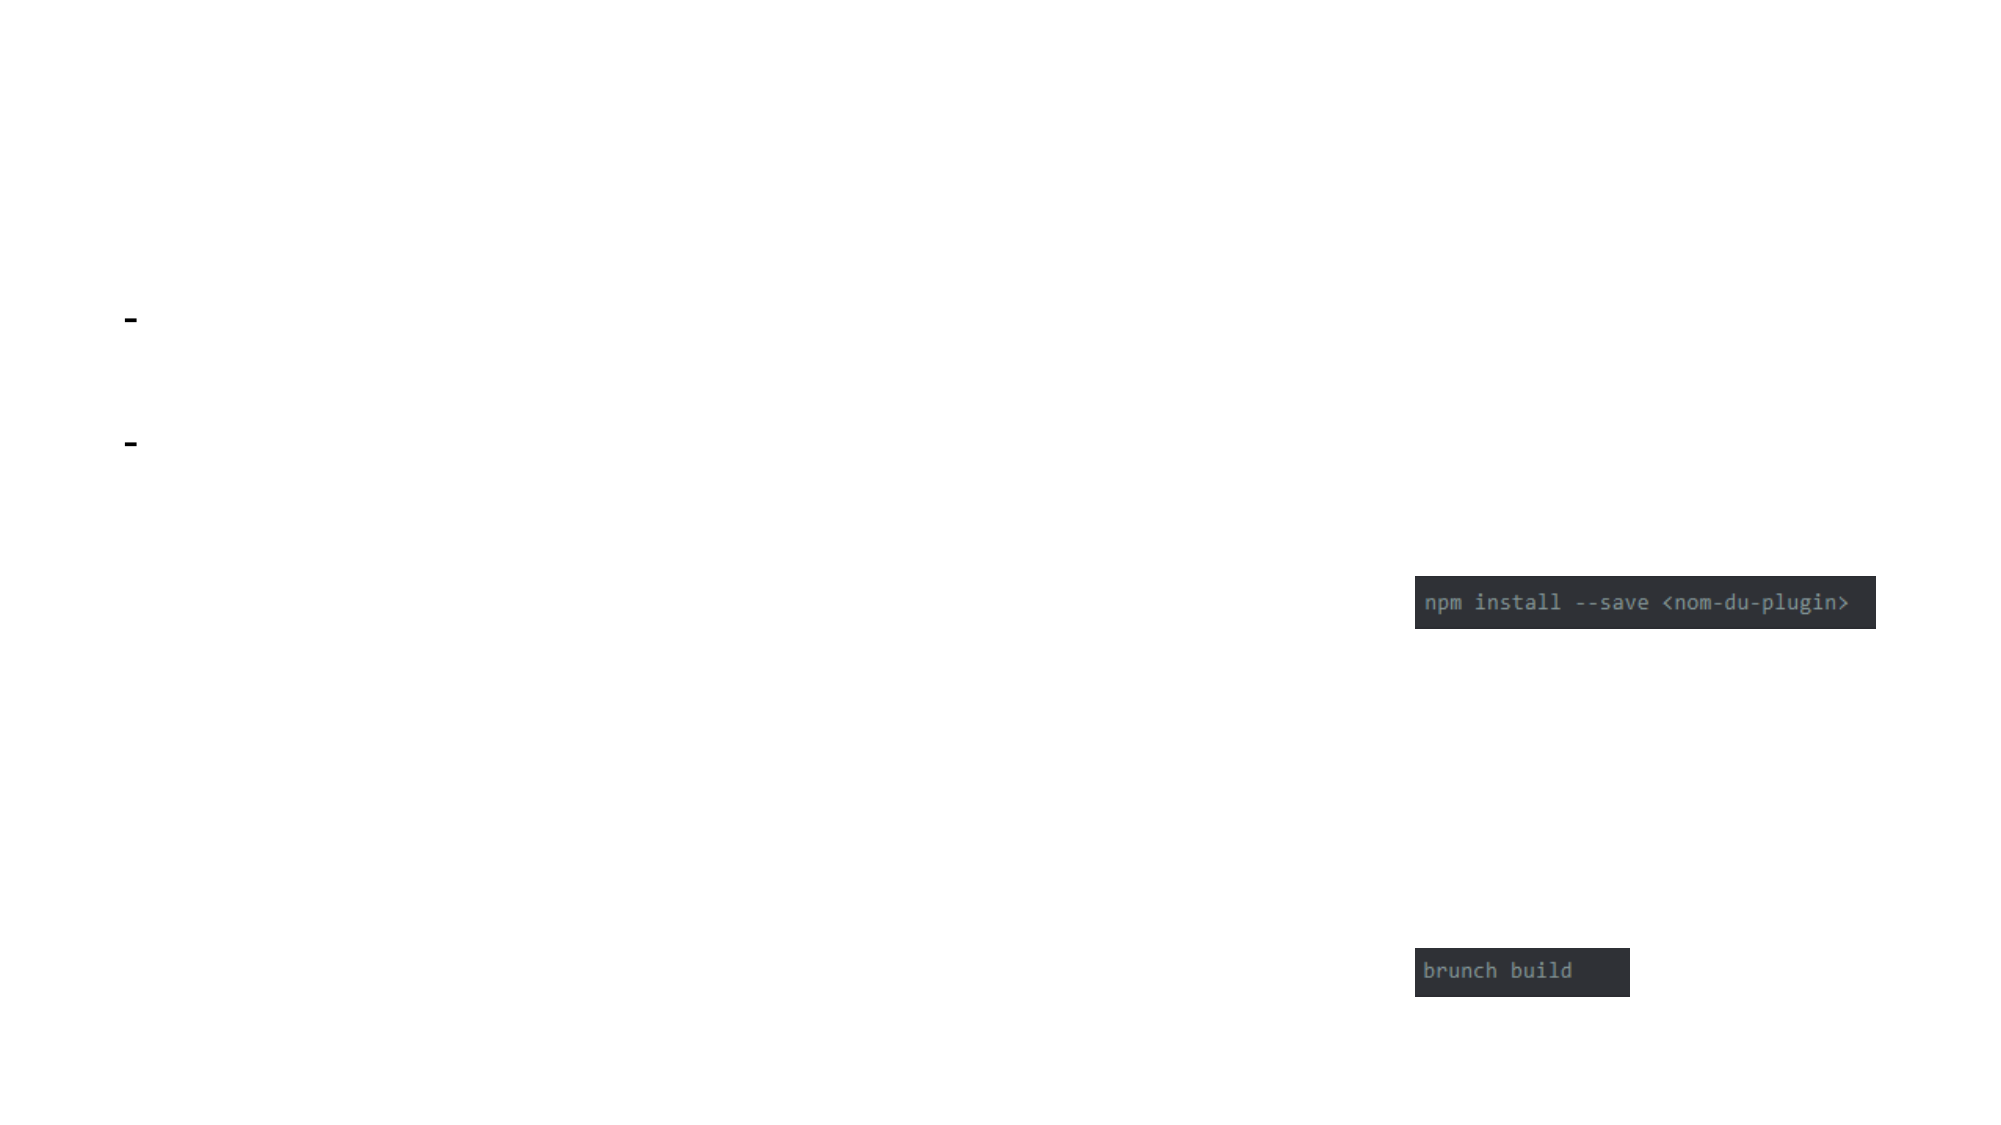

# Ajouts des plugins de base
 La commande d’ajout de plugins est similaire à chaque installation
 Il y a 4 plugins pour que Brunch fonctionne :
	- javascript-brunch (Pour la prise en charge des fichiers js)
	- css-brunch (Pour la prise en charge des fichiers css)
	- auto-reaload-brunch (Rafraîchit le navigateur dès qu’un 	changement sur un fichier a été détecté, pendant la phase 	de développement)
	- imageoptimizer-brunch (Réduit le poids des images JPG 	et PNG lors de la copie)
- Pour finir, construire les derniers fichiers manquant pour le bon fonctionnement de Brunch